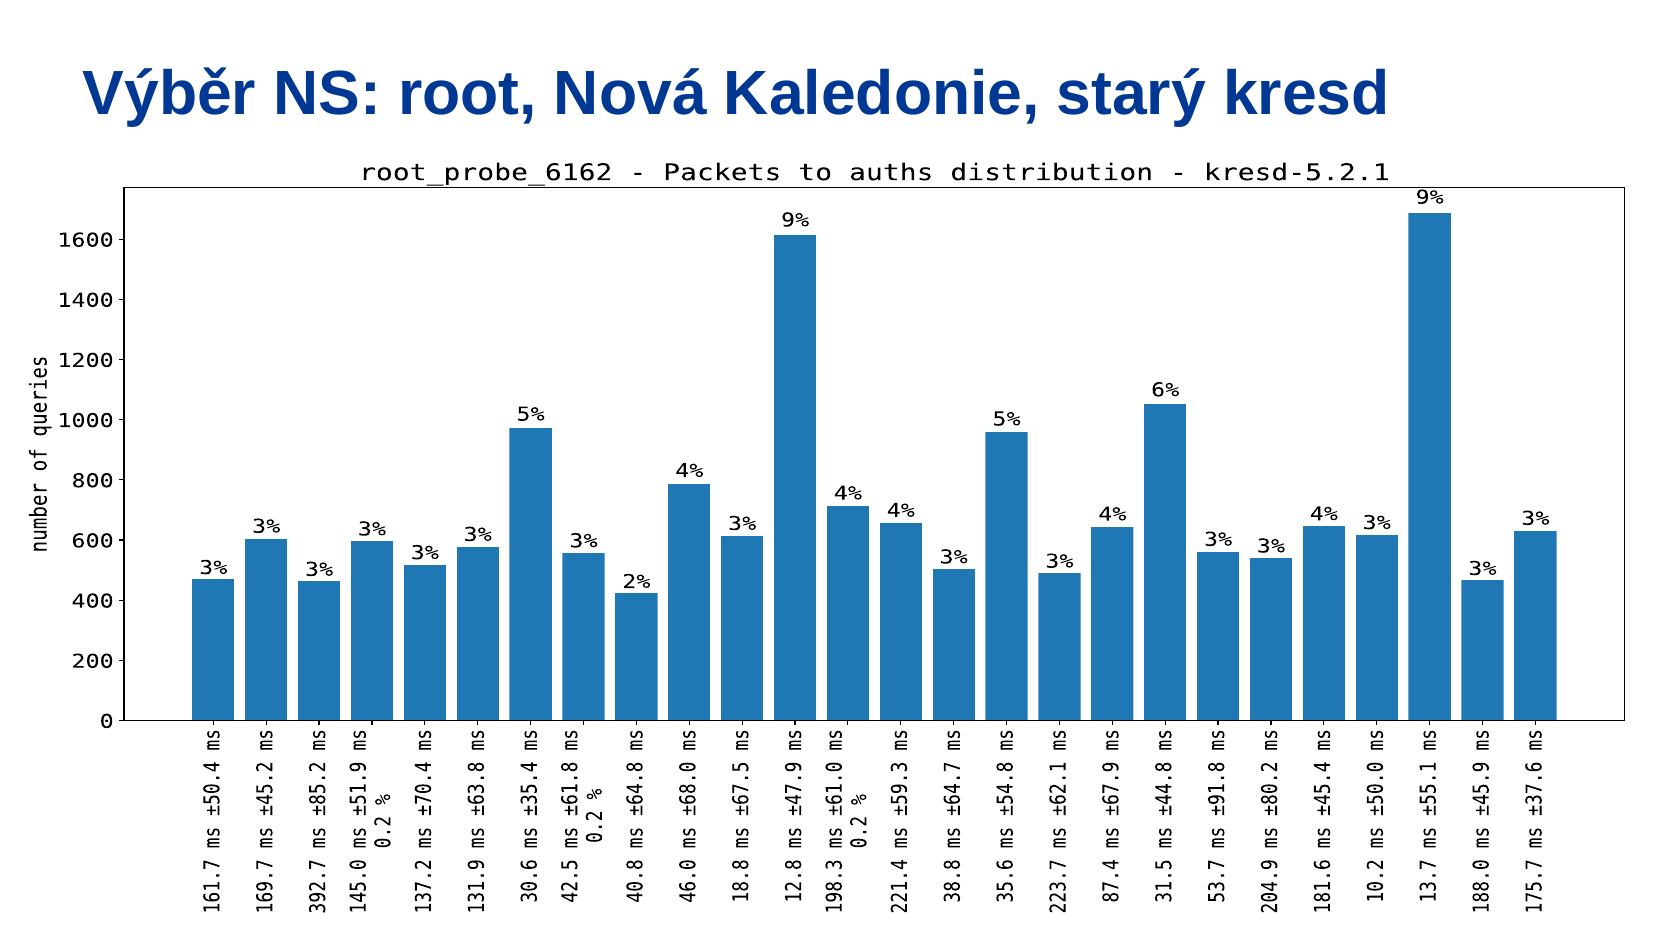

# Výběr NS: root, Nová Kaledonie, starý kresd